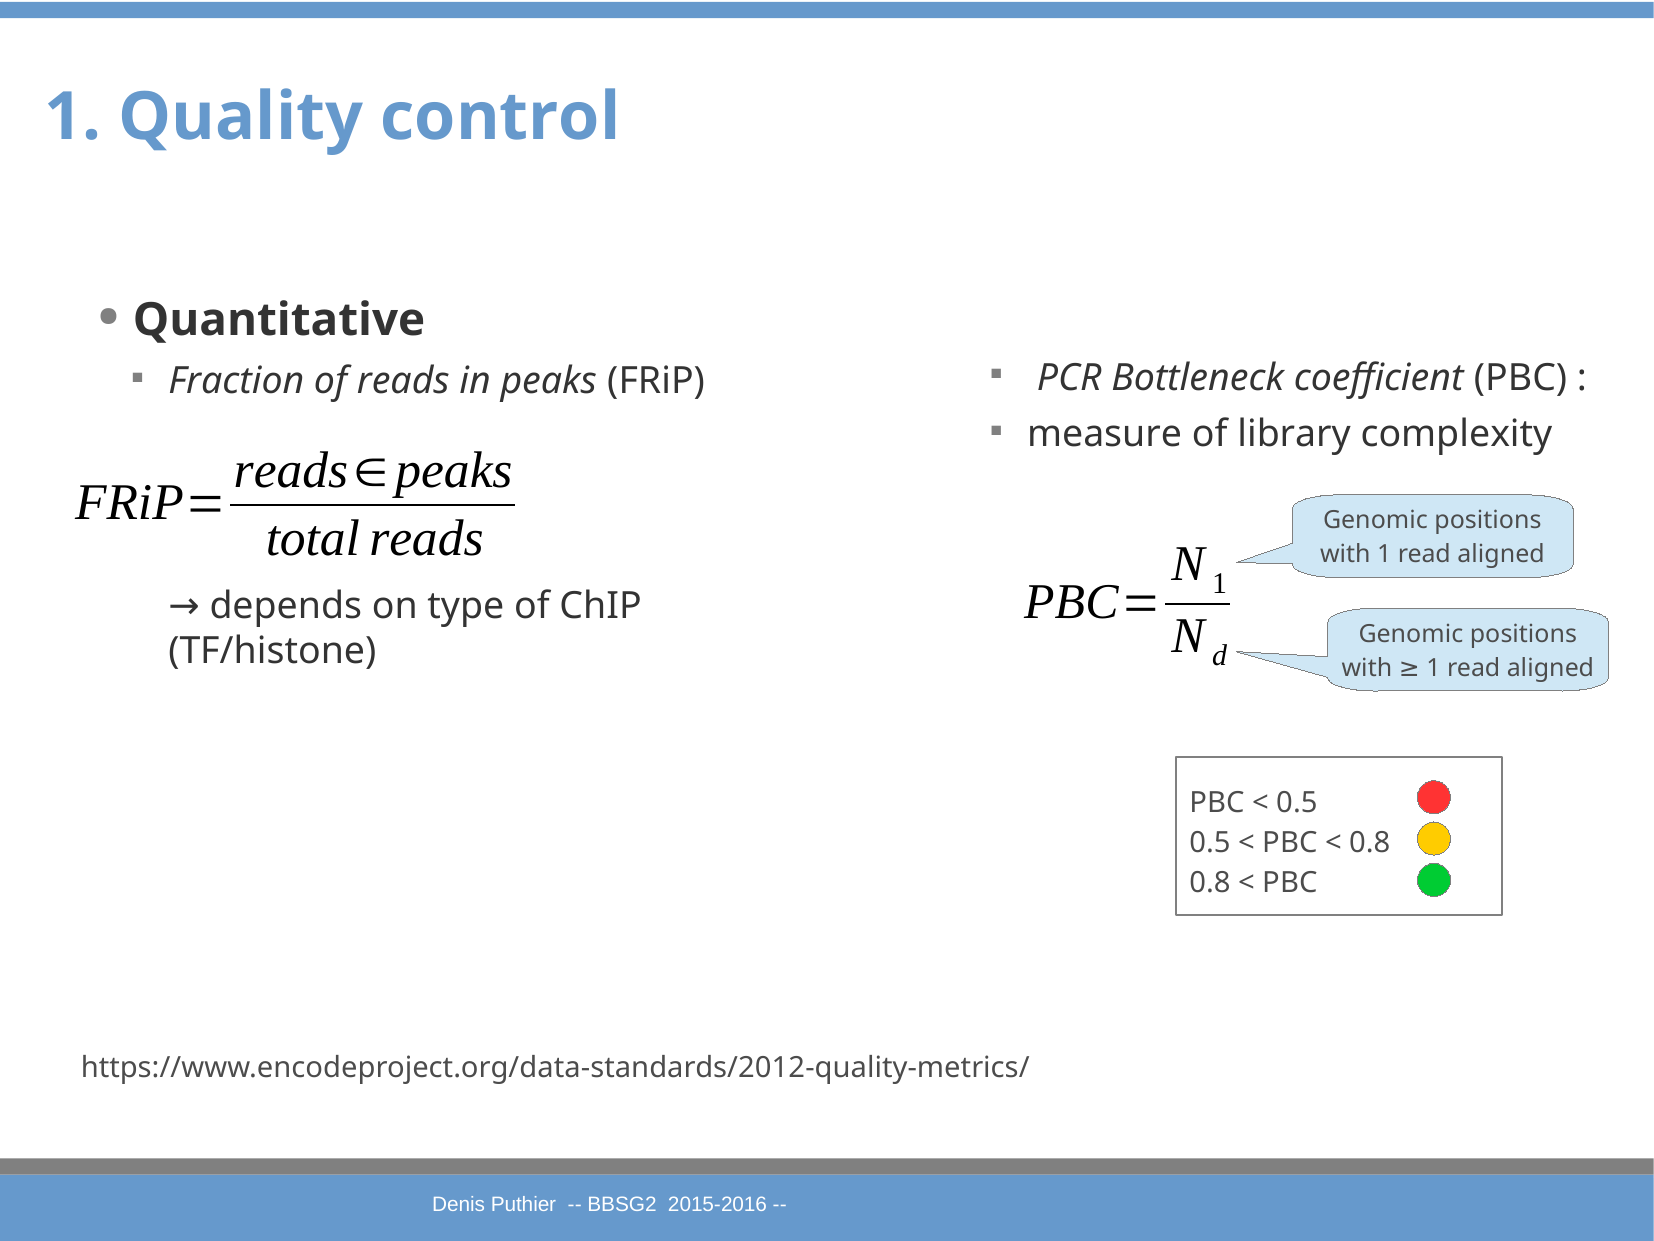

1. Quality control
# Quantitative
Fraction of reads in peaks (FRiP)
→ depends on type of ChIP (TF/histone)
 PCR Bottleneck coefficient (PBC) :
measure of library complexity
Genomic positions
with 1 read aligned
Genomic positions
with ≥ 1 read aligned
PBC < 0.5
0.5 < PBC < 0.8
0.8 < PBC
https://www.encodeproject.org/data-standards/2012-quality-metrics/